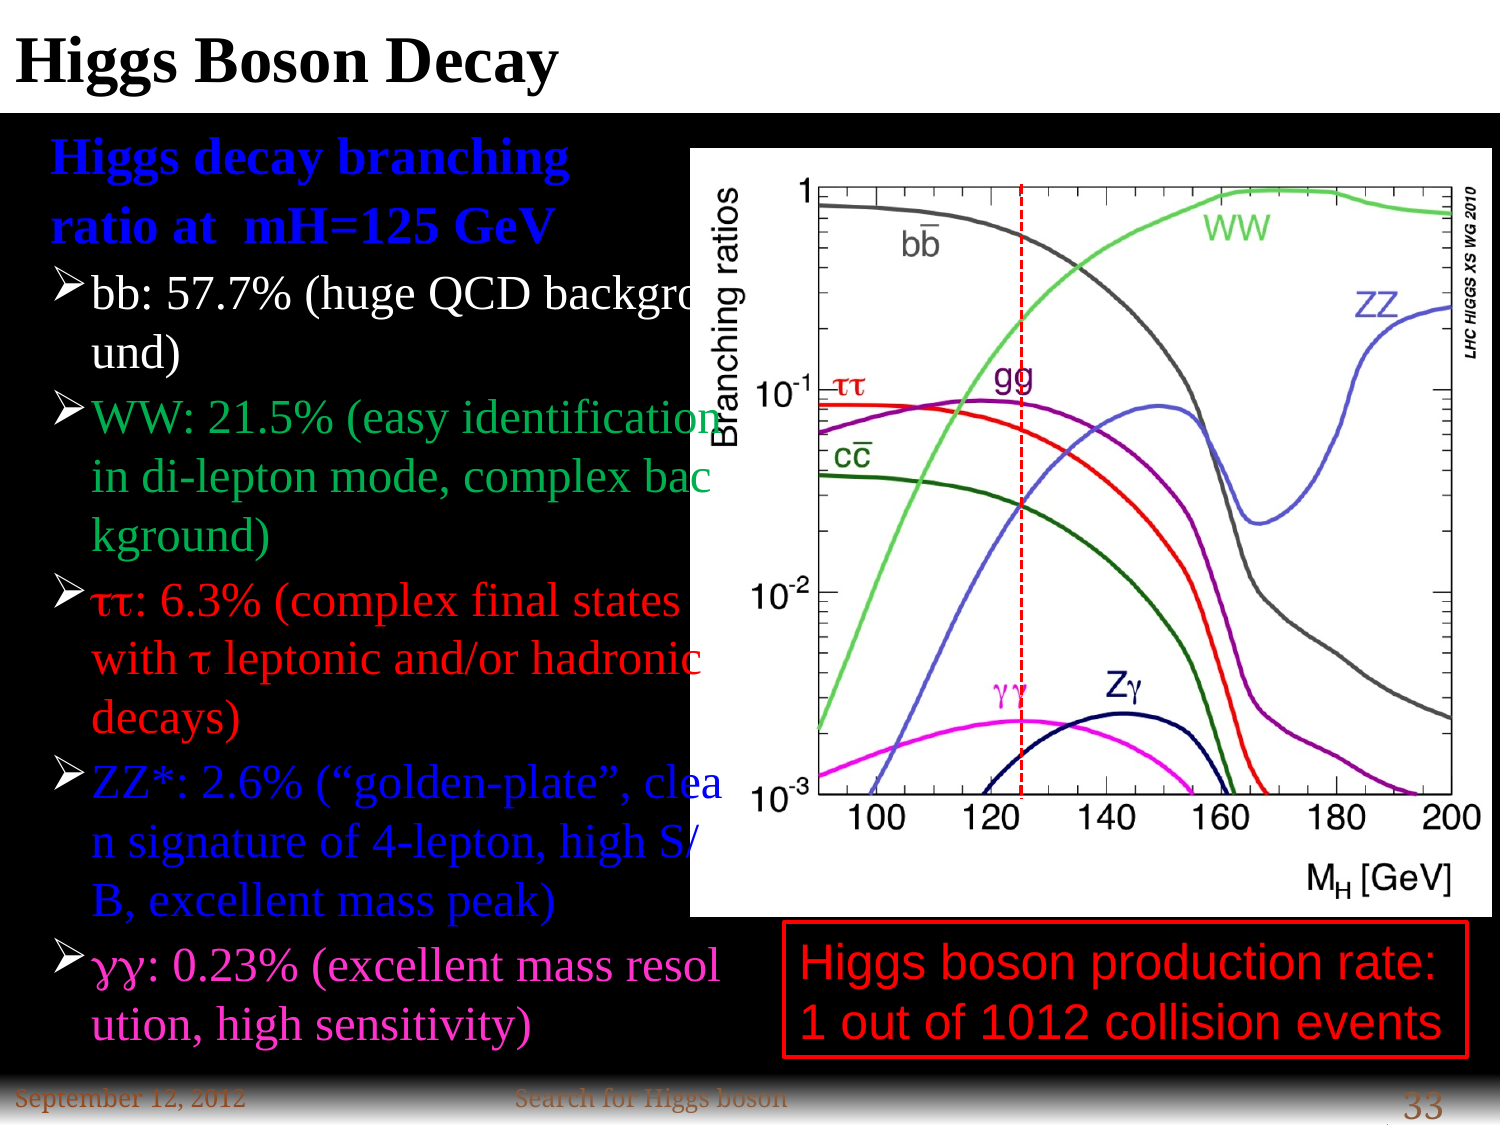

# Higgs Boson Decay
Higgs decay branching
ratio at mH=125 GeV
bb: 57.7% (huge QCD background)
WW: 21.5% (easy identification in di-lepton mode, complex background)
tt: 6.3% (complex final states with t leptonic and/or hadronic decays)
ZZ*: 2.6% (“golden-plate”, clean signature of 4-lepton, high S/B, excellent mass peak)
gg: 0.23% (excellent mass resolution, high sensitivity)
Higgs boson production rate:
1 out of 1012 collision events
September 12, 2012
Search for Higgs boson